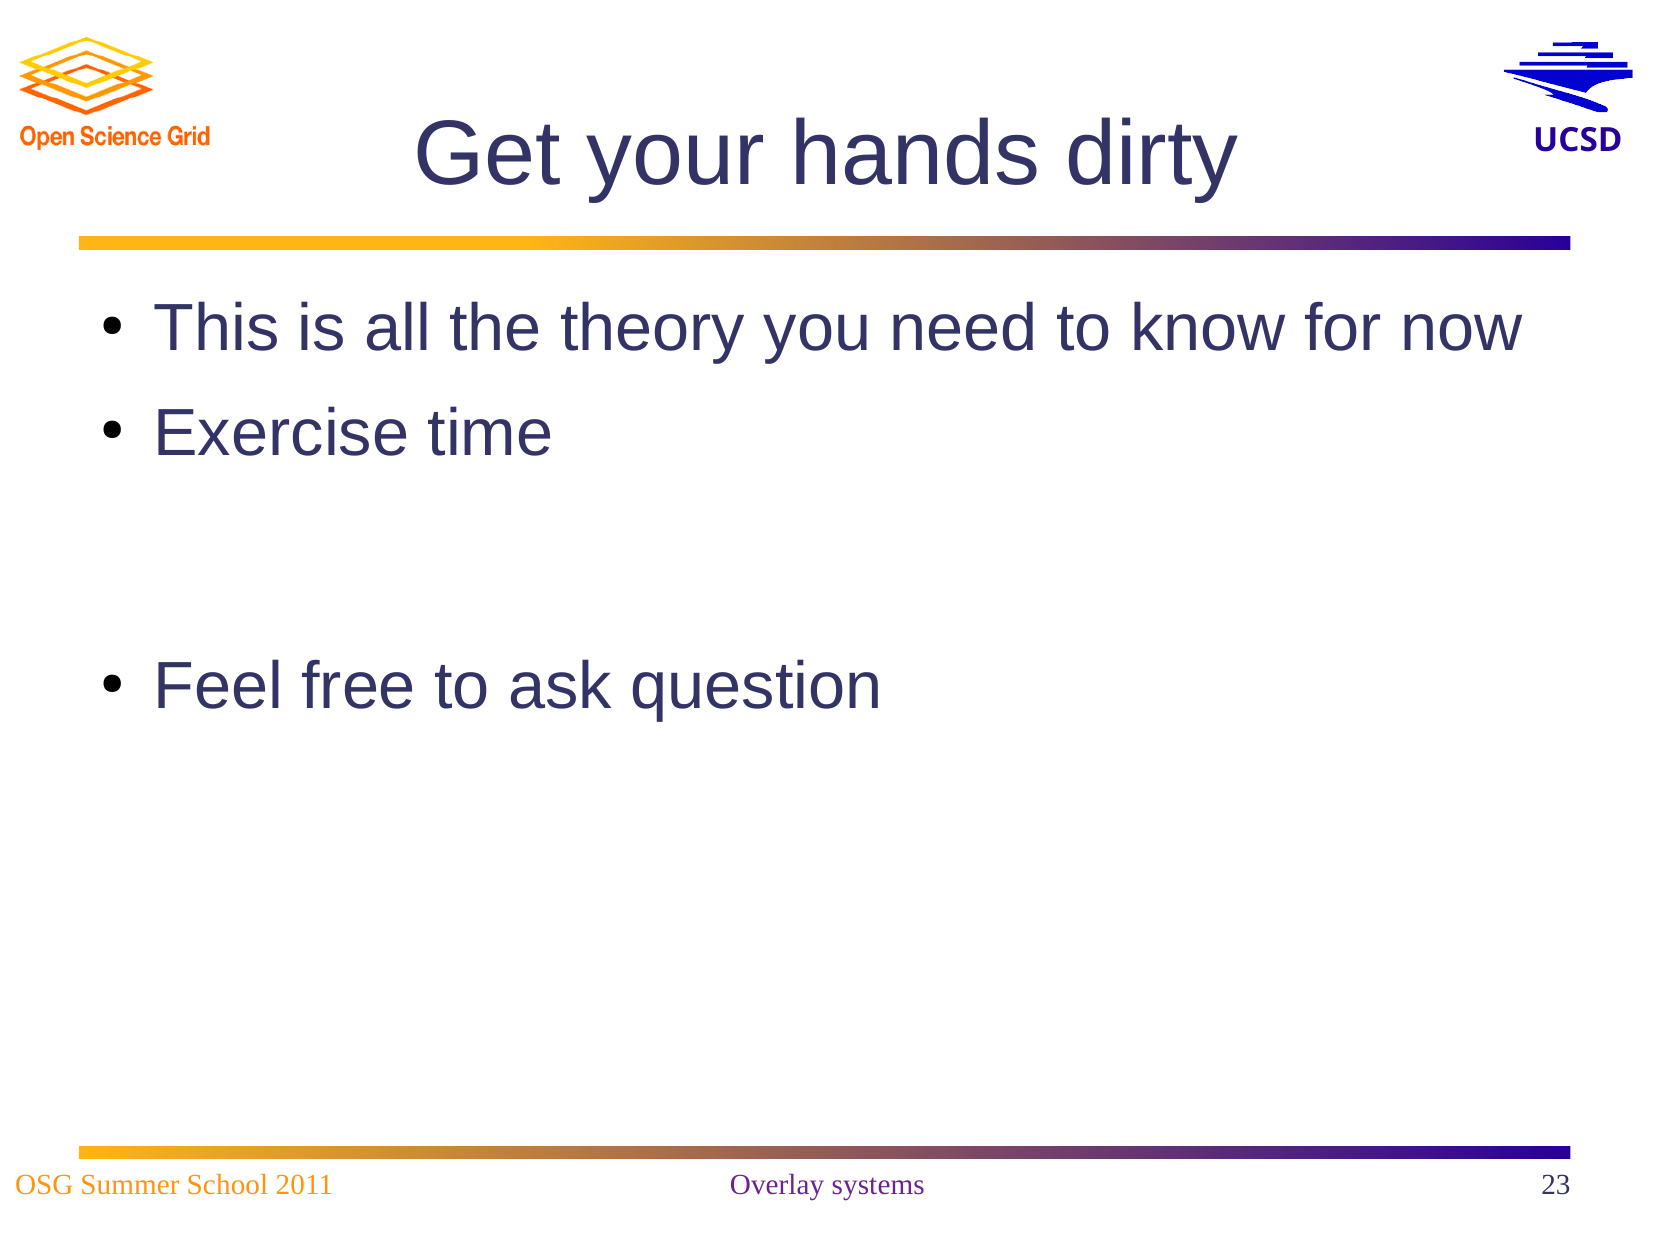

# Get your hands dirty
This is all the theory you need to know for now
Exercise time
Feel free to ask question
OSG Summer School 2011
Overlay systems
23